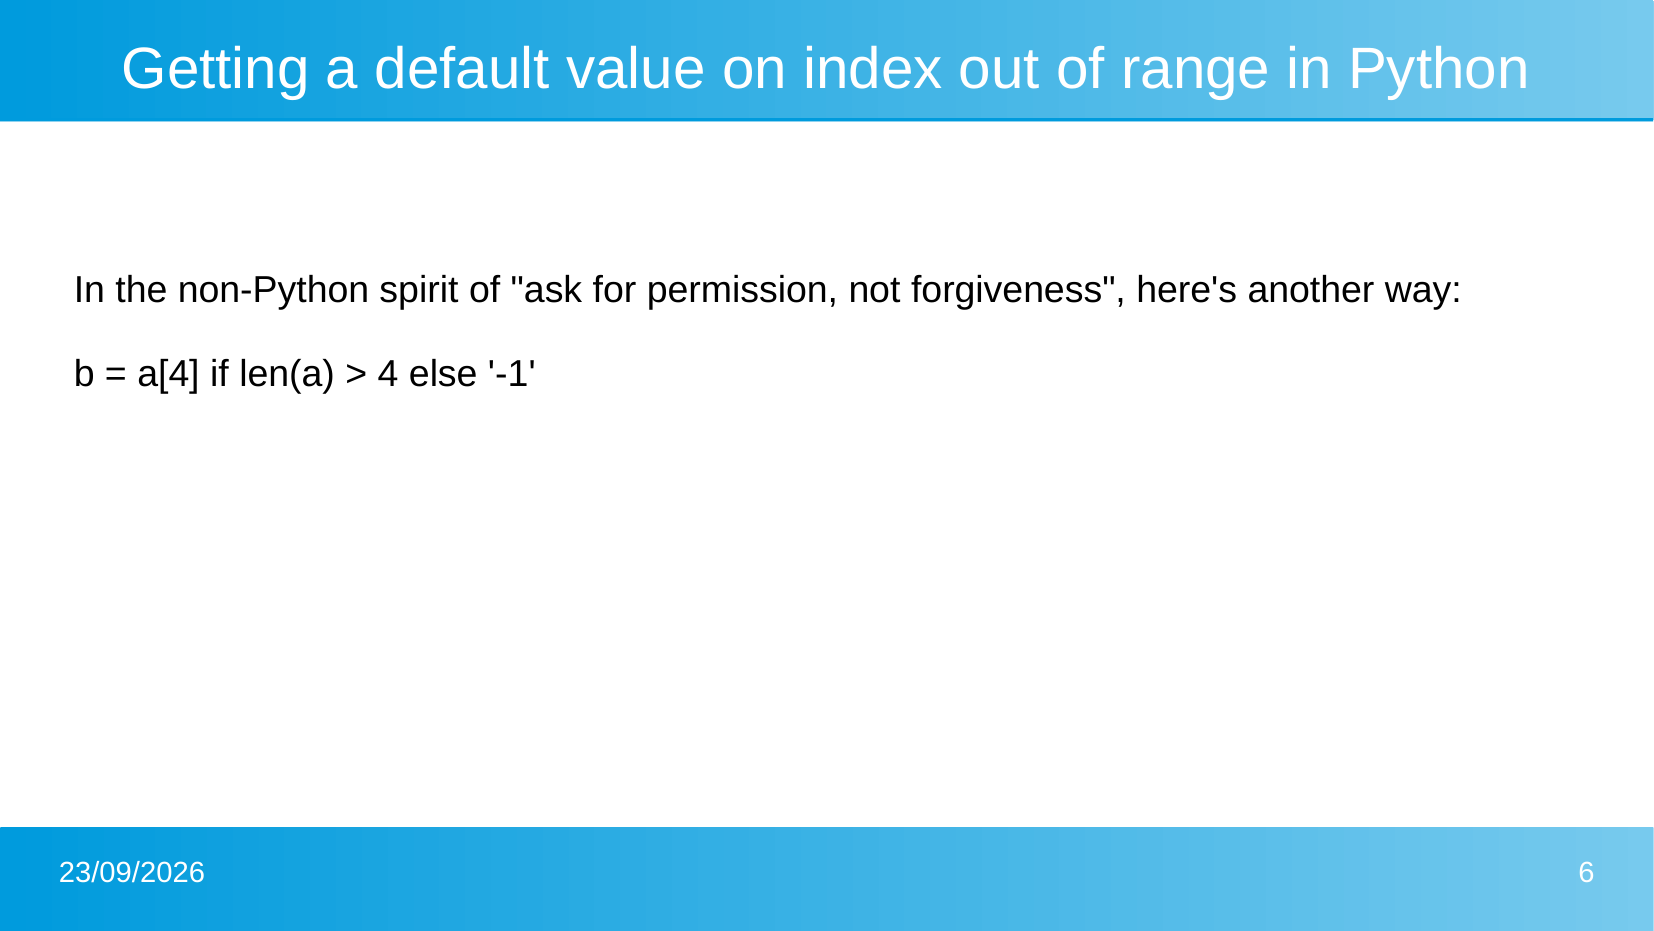

# Getting a default value on index out of range in Python
In the non-Python spirit of "ask for permission, not forgiveness", here's another way:
b = a[4] if len(a) > 4 else '-1'
6